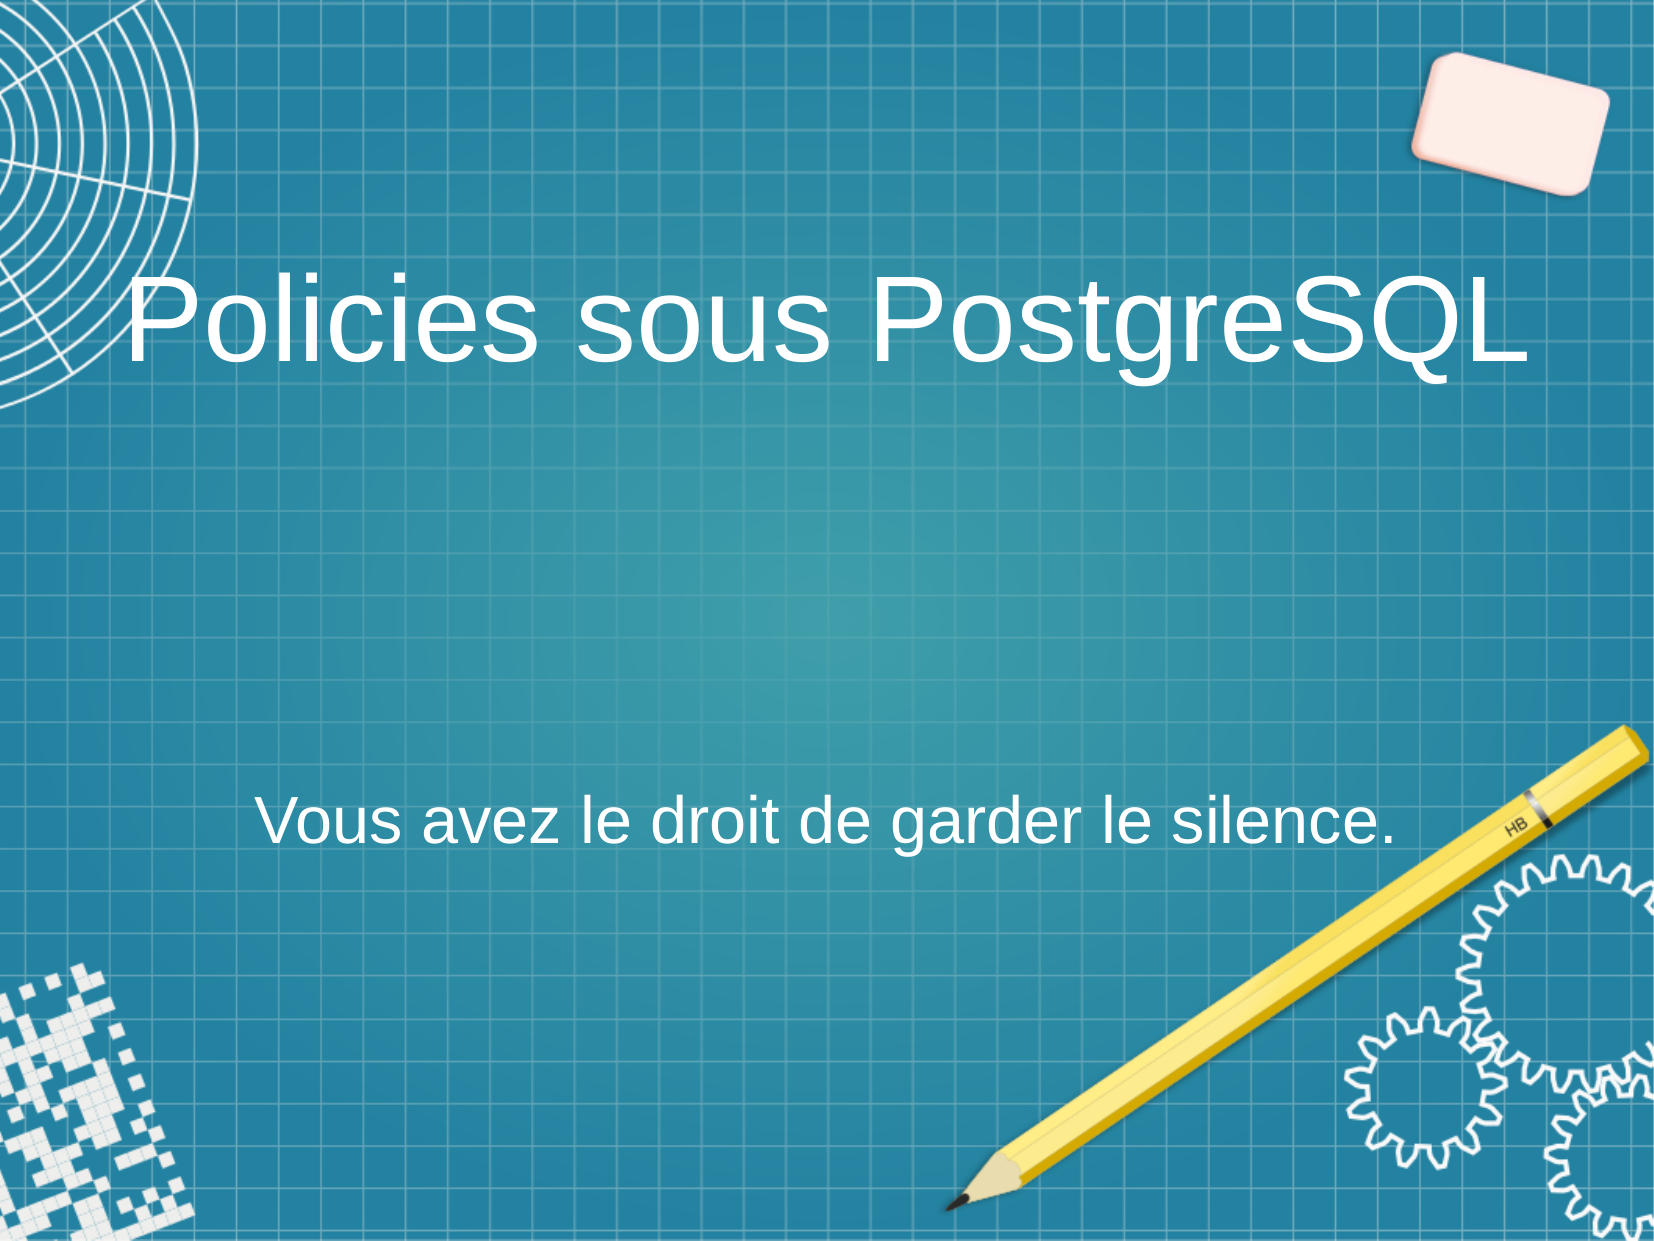

# Policies sous PostgreSQL
Vous avez le droit de garder le silence.